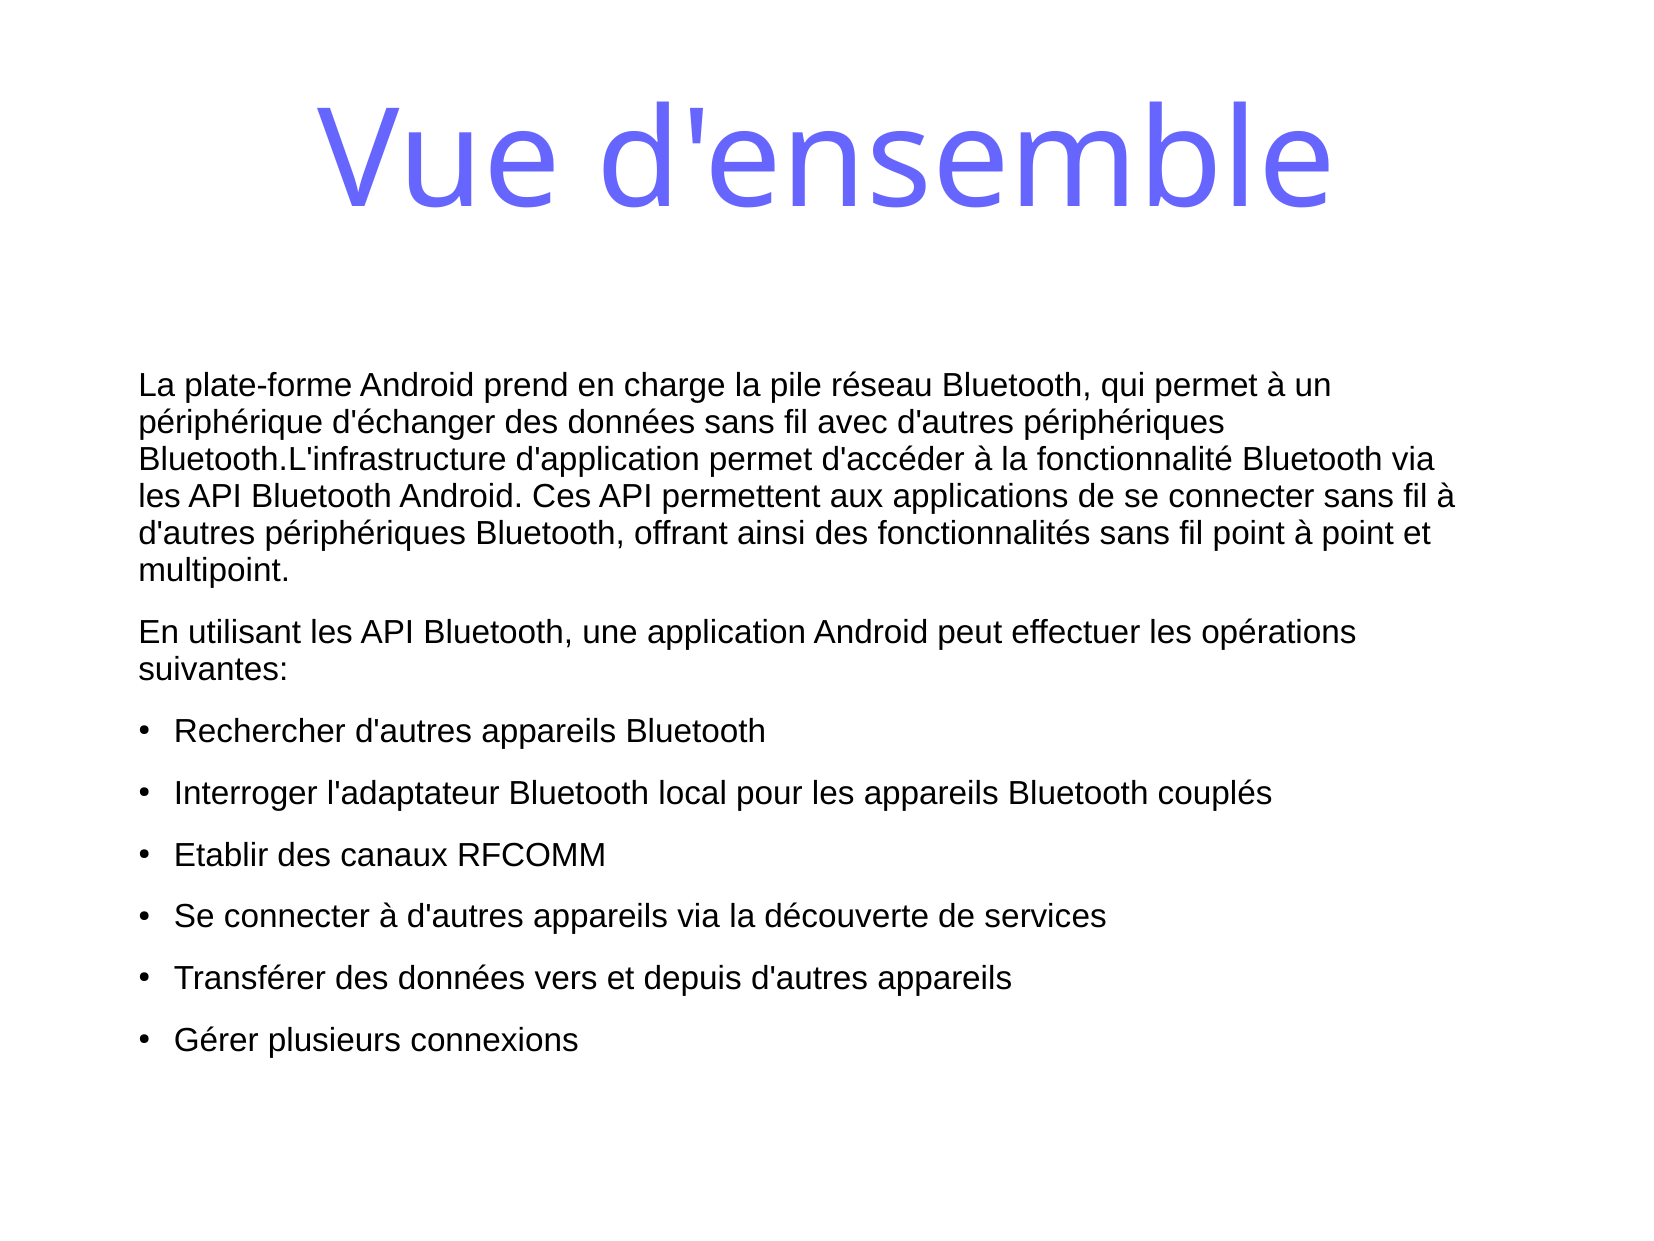

# Vue d'ensemble
La plate-forme Android prend en charge la pile réseau Bluetooth, qui permet à un périphérique d'échanger des données sans fil avec d'autres périphériques Bluetooth.L'infrastructure d'application permet d'accéder à la fonctionnalité Bluetooth via les API Bluetooth Android. Ces API permettent aux applications de se connecter sans fil à d'autres périphériques Bluetooth, offrant ainsi des fonctionnalités sans fil point à point et multipoint.
En utilisant les API Bluetooth, une application Android peut effectuer les opérations suivantes:
Rechercher d'autres appareils Bluetooth
Interroger l'adaptateur Bluetooth local pour les appareils Bluetooth couplés
Etablir des canaux RFCOMM
Se connecter à d'autres appareils via la découverte de services
Transférer des données vers et depuis d'autres appareils
Gérer plusieurs connexions